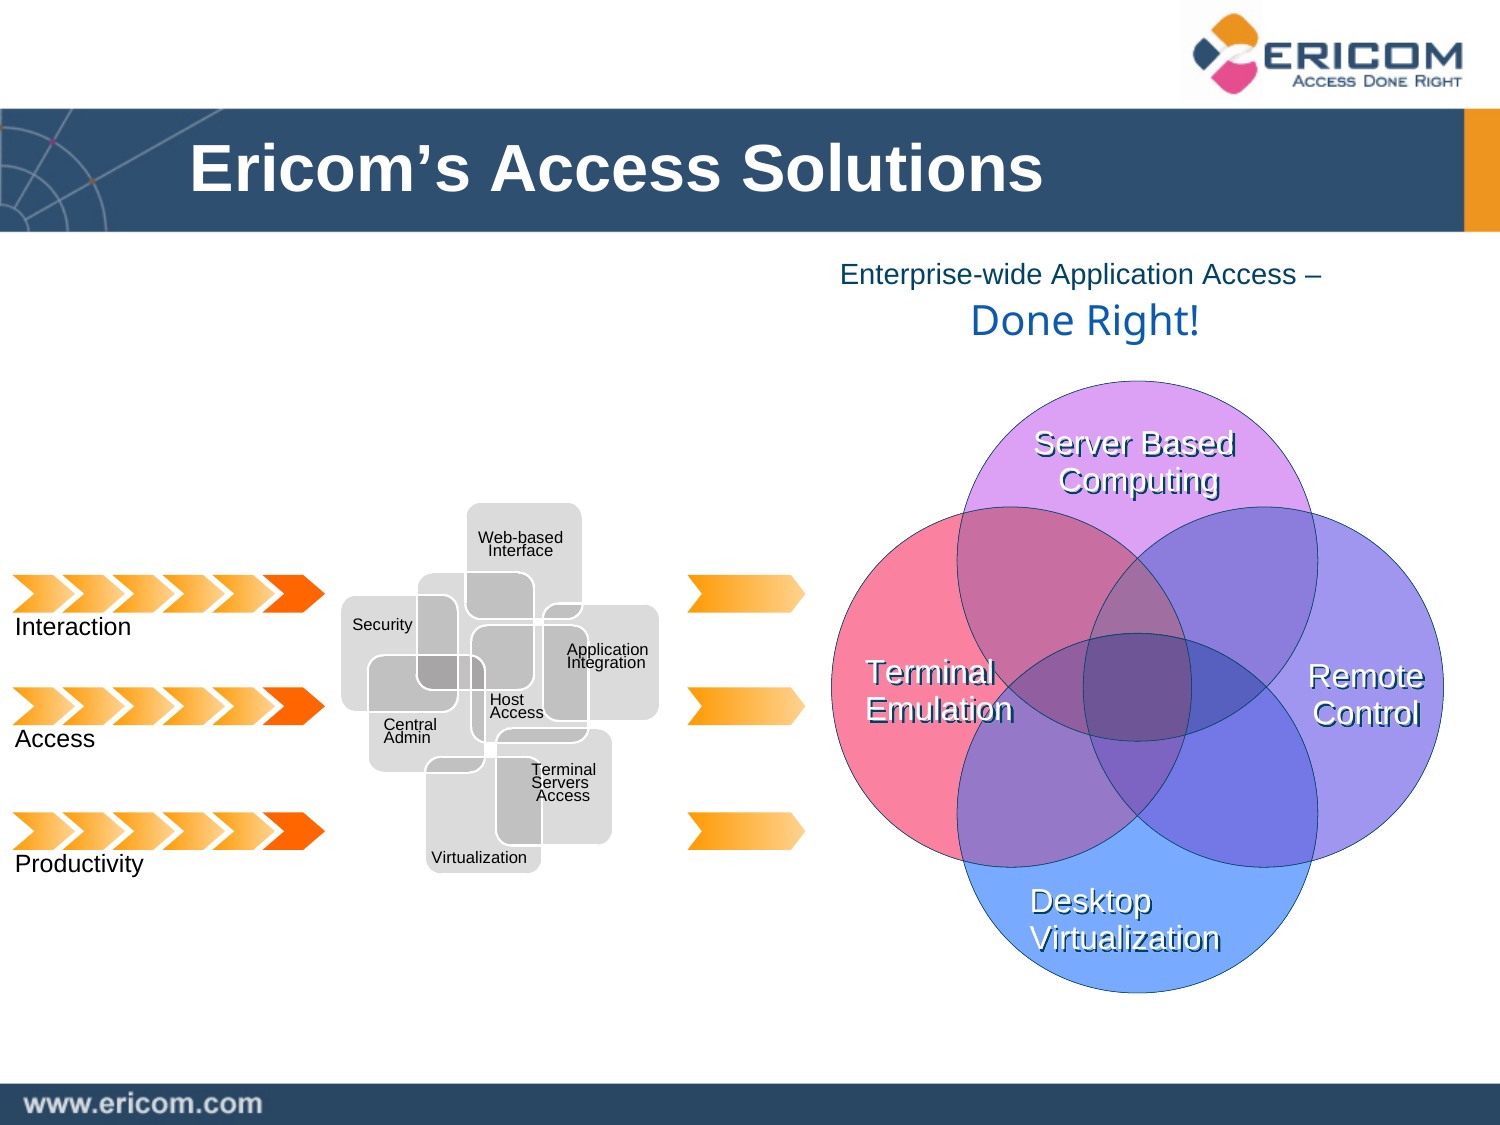

# Ericom’s Access Solutions
Enterprise-wide Application Access –
Done Right!
Server Based
Computing
Web-based Interface
Interaction
Security
Application Integration
Host Access
Central Admin
Access
Terminal Servers
 Access
Productivity
Virtualization
Terminal
Emulation
Remote
Control
Desktop
Virtualization